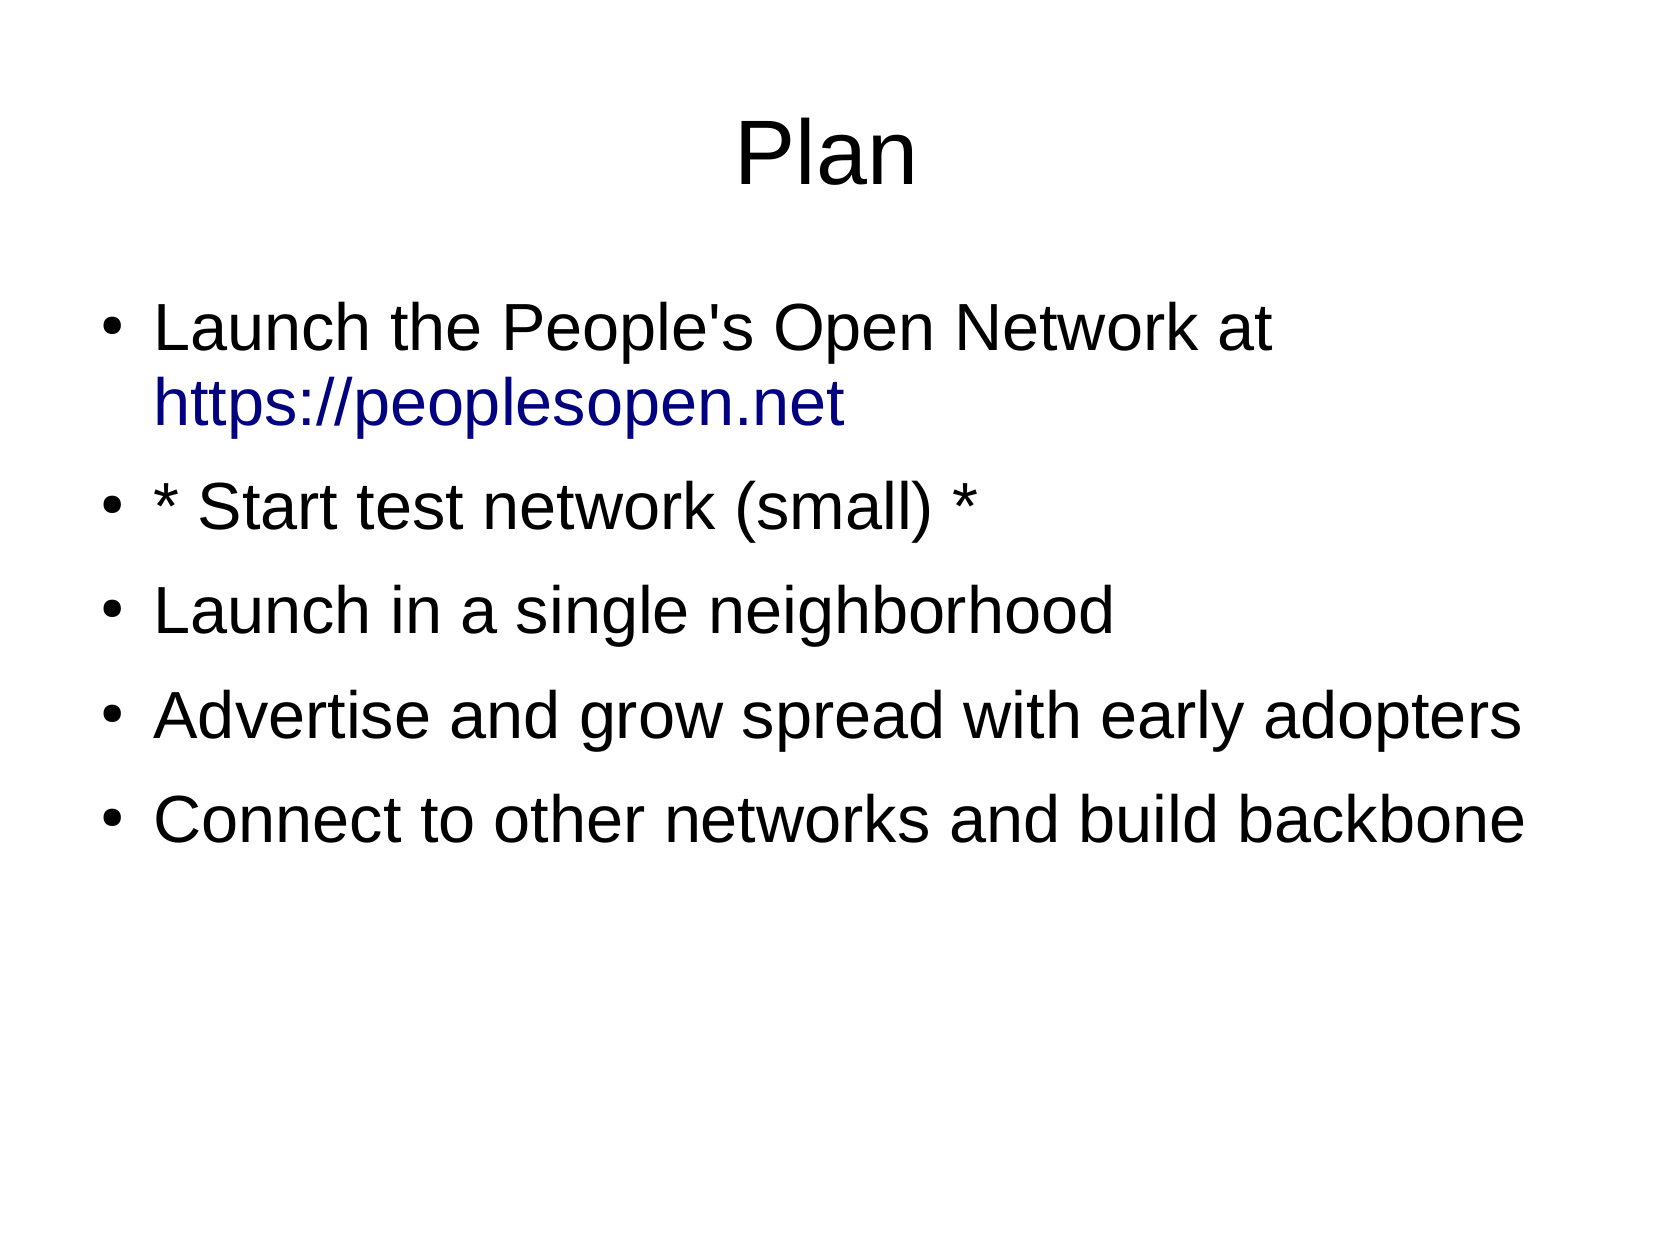

# Plan
Launch the People's Open Network at https://peoplesopen.net
* Start test network (small) *
Launch in a single neighborhood
Advertise and grow spread with early adopters
Connect to other networks and build backbone